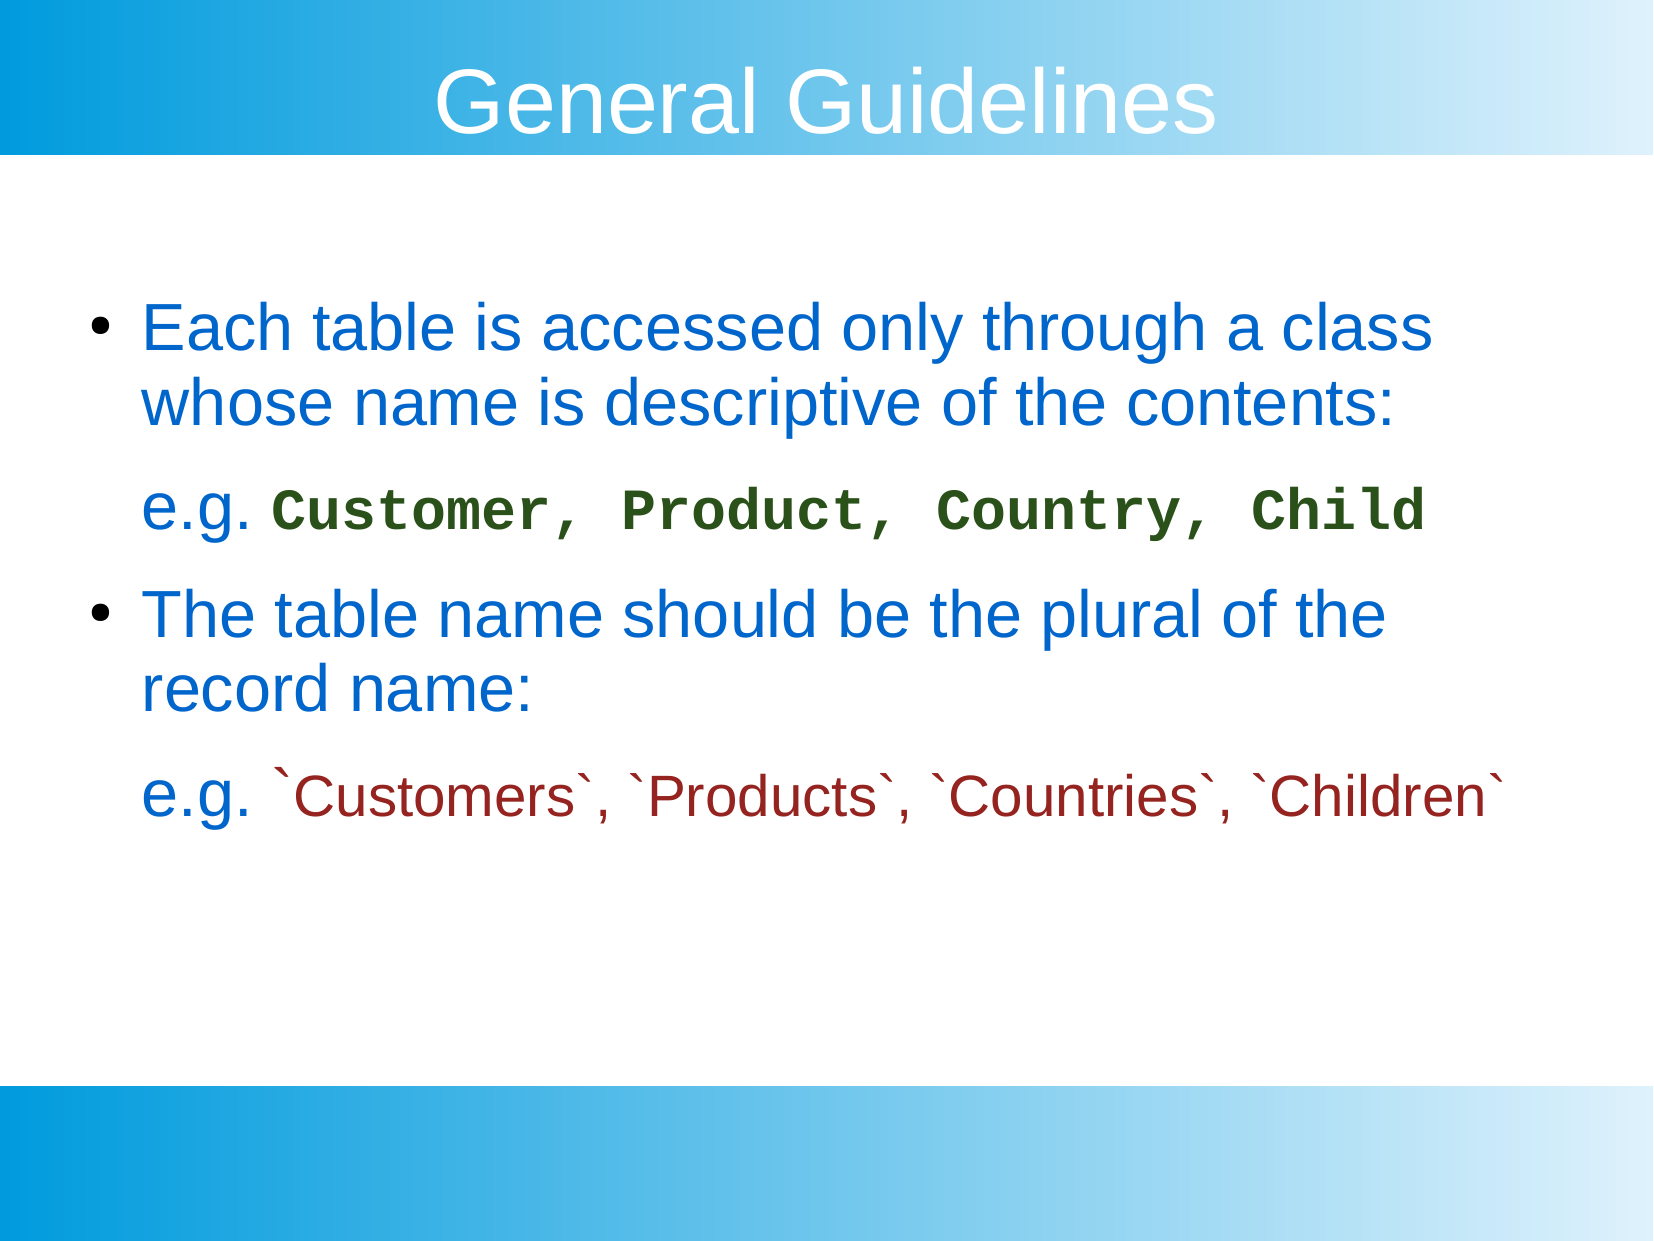

# General Guidelines
Each table is accessed only through a class whose name is descriptive of the contents:
e.g. Customer, Product, Country, Child
The table name should be the plural of the record name:
e.g. `Customers`, `Products`, `Countries`, `Children`